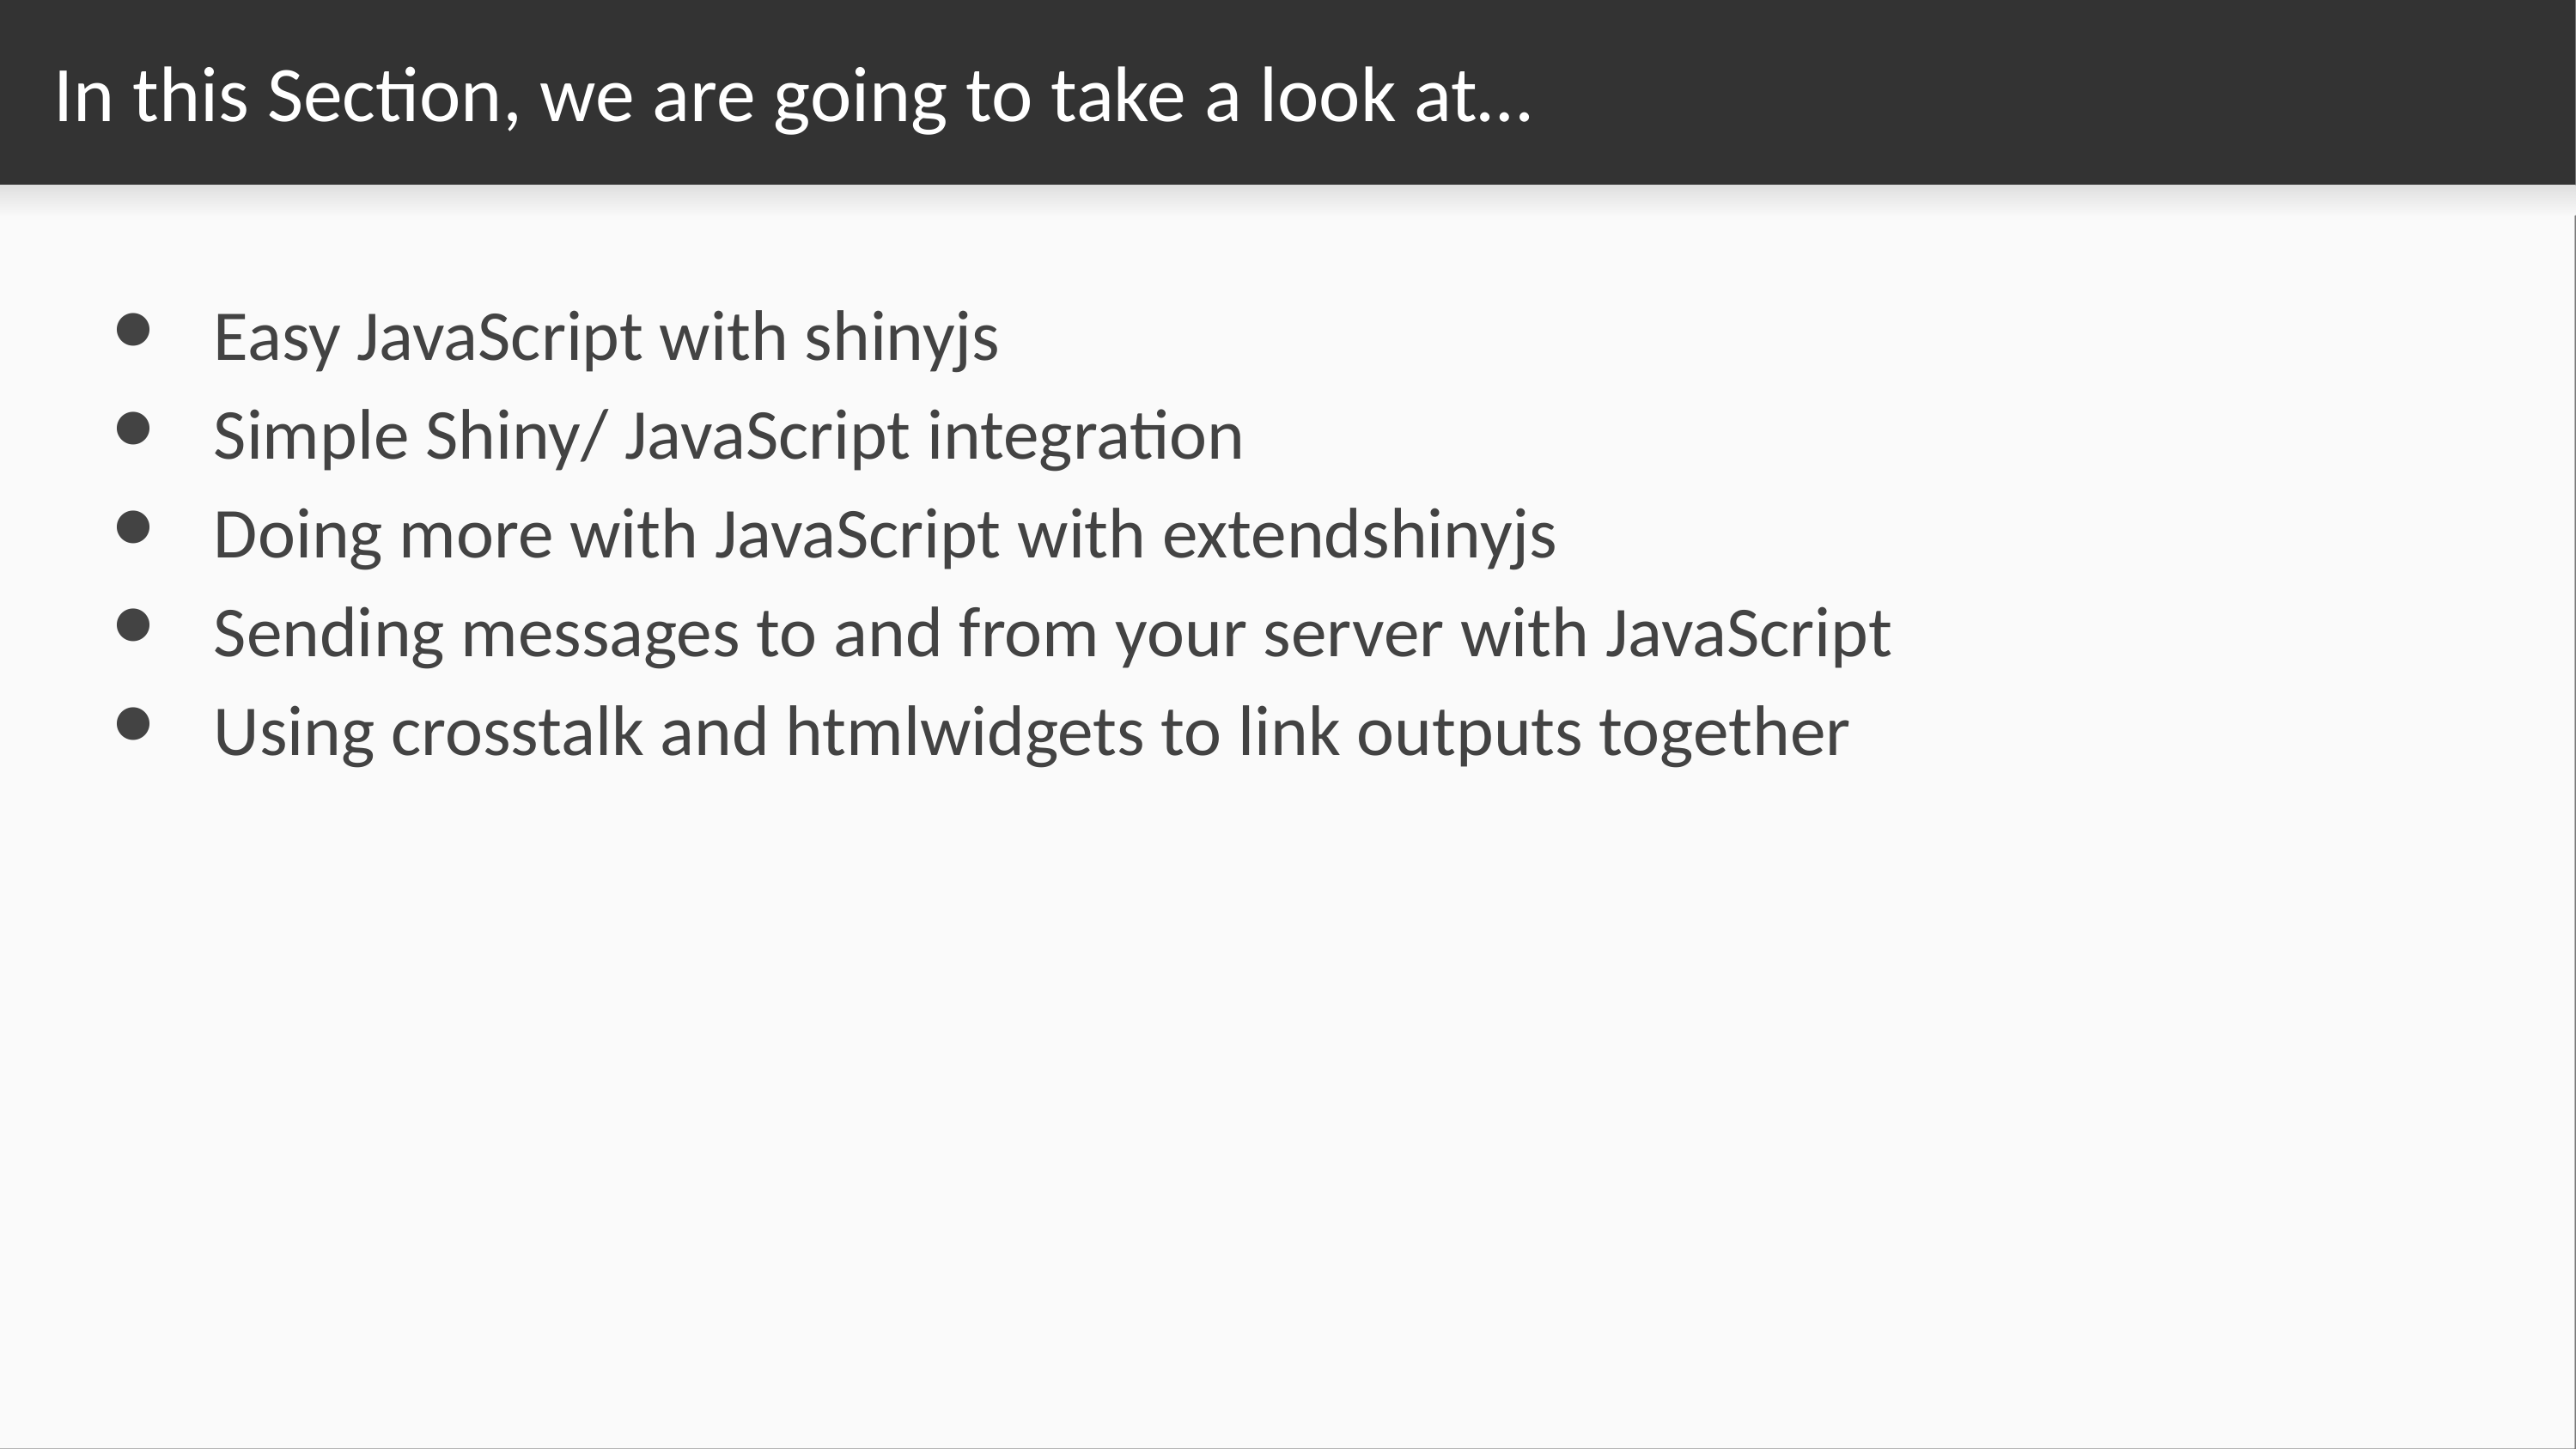

# In this Section, we are going to take a look at…
Easy JavaScript with shinyjs
Simple Shiny/ JavaScript integration
Doing more with JavaScript with extendshinyjs
Sending messages to and from your server with JavaScript
Using crosstalk and htmlwidgets to link outputs together